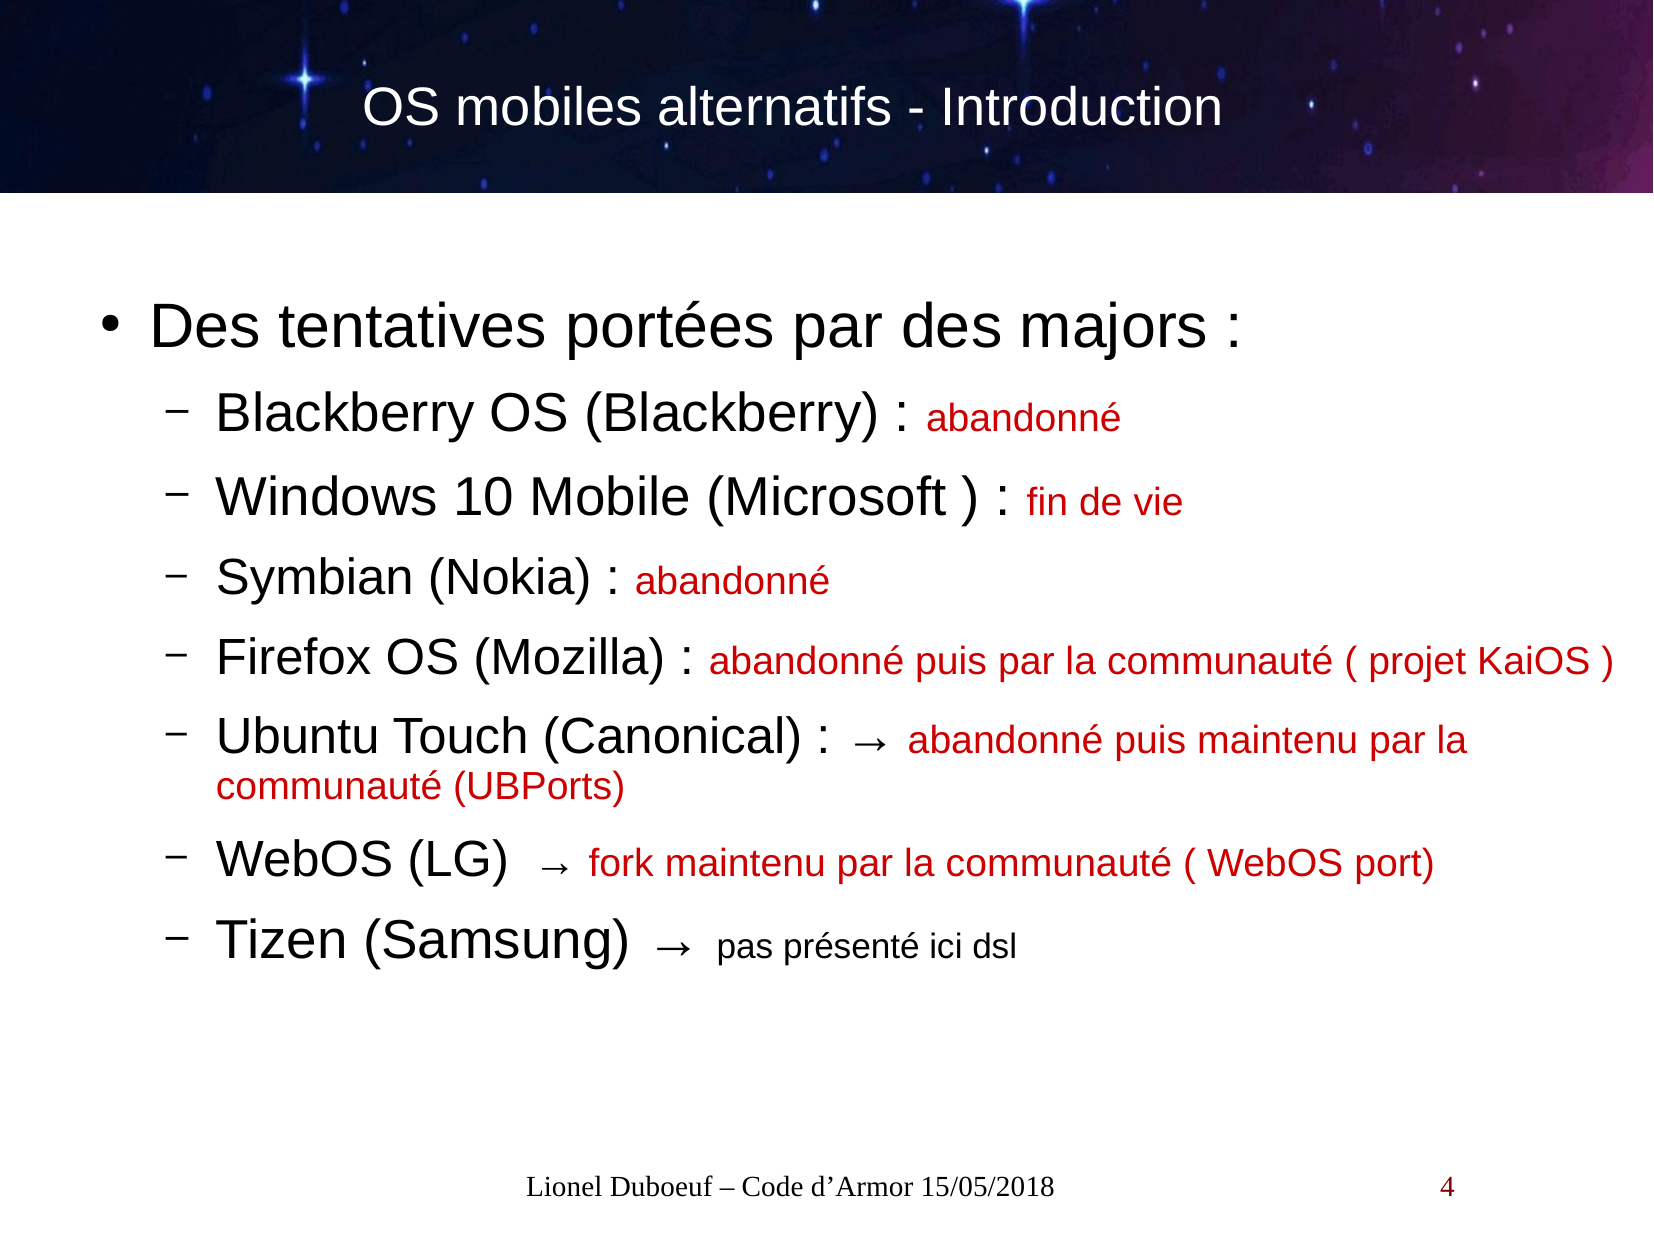

# OS mobiles alternatifs - Introduction
Des tentatives portées par des majors :
Blackberry OS (Blackberry) : abandonné
Windows 10 Mobile (Microsoft ) : fin de vie
Symbian (Nokia) : abandonné
Firefox OS (Mozilla) : abandonné puis par la communauté ( projet KaiOS )
Ubuntu Touch (Canonical) : → abandonné puis maintenu par la communauté (UBPorts)
WebOS (LG) → fork maintenu par la communauté ( WebOS port)
Tizen (Samsung) → pas présenté ici dsl
4